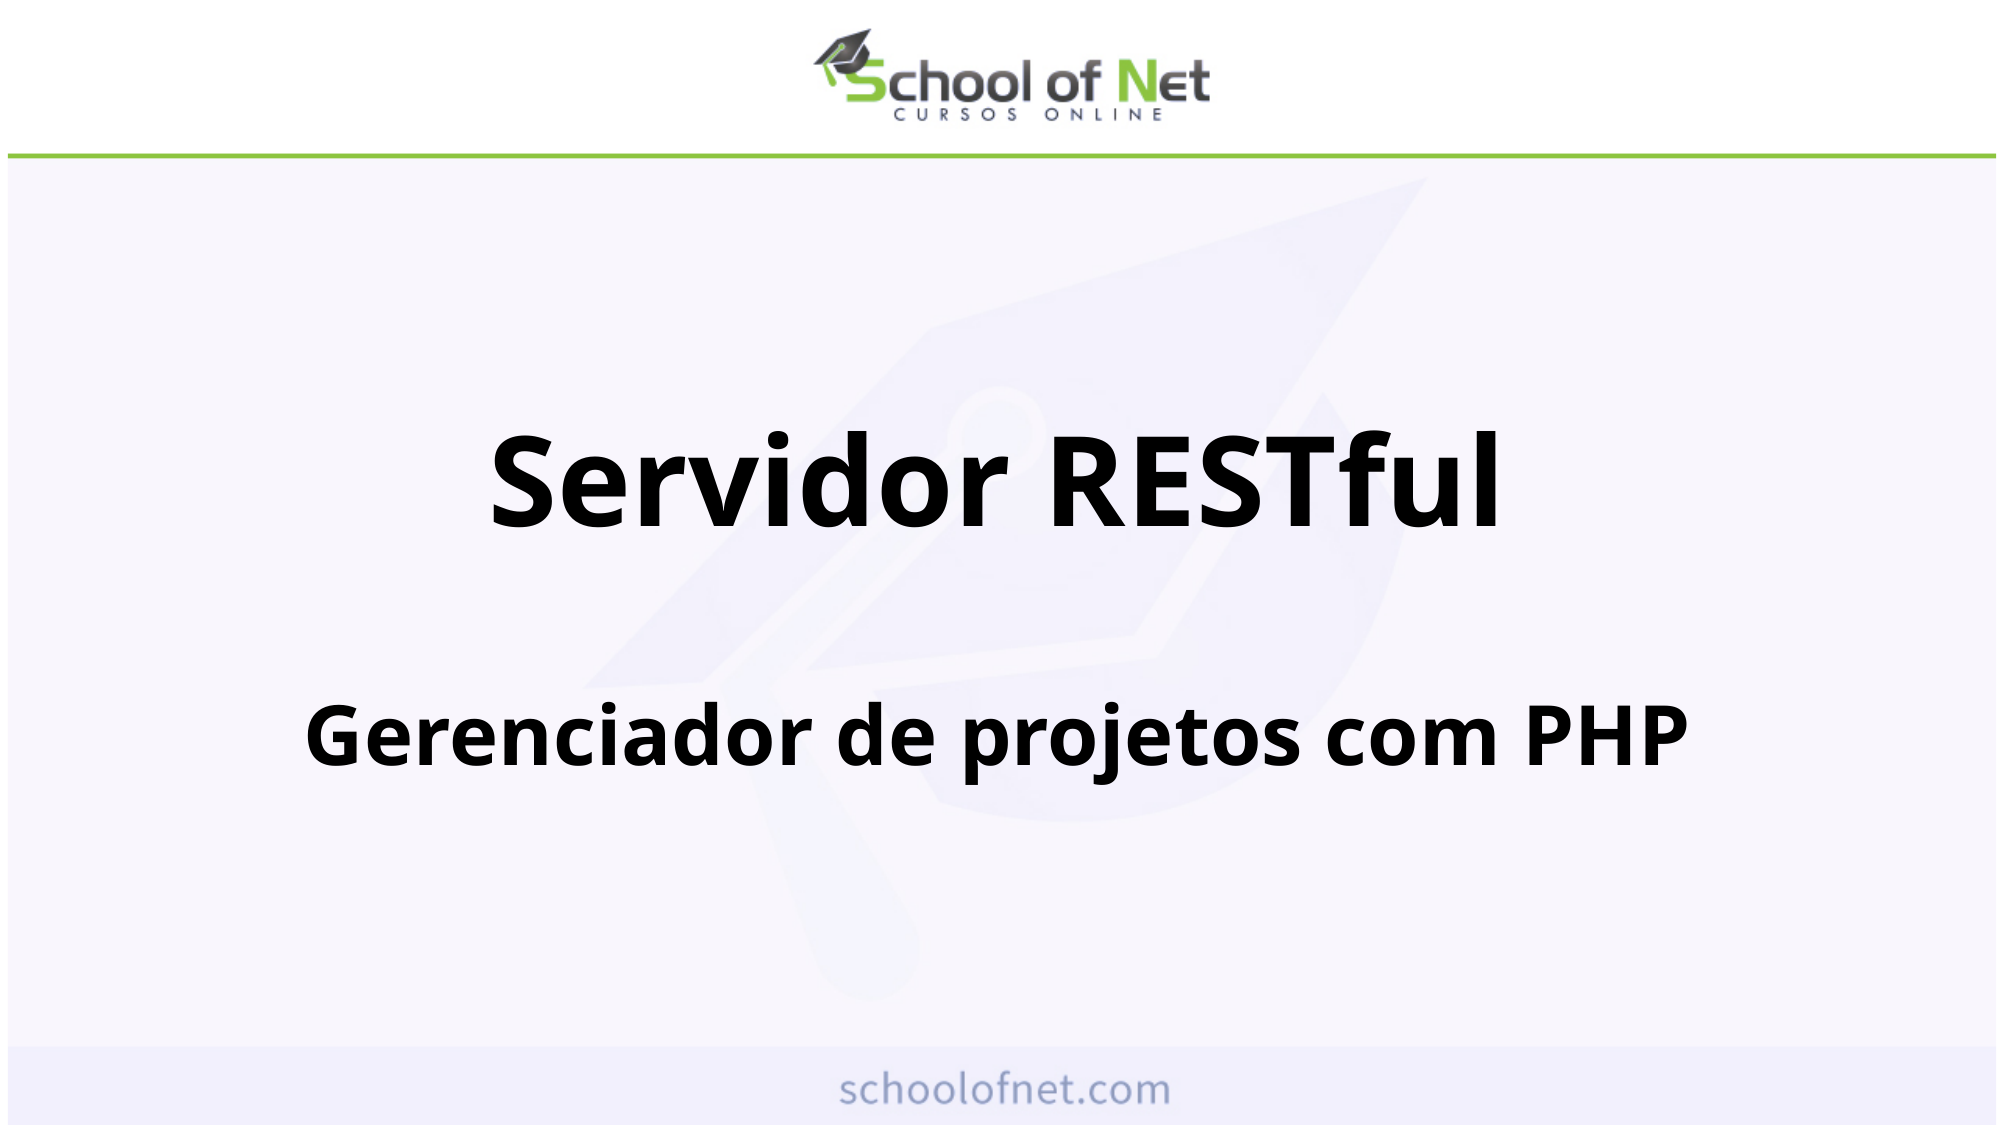

# Servidor RESTful Gerenciador de projetos com PHP